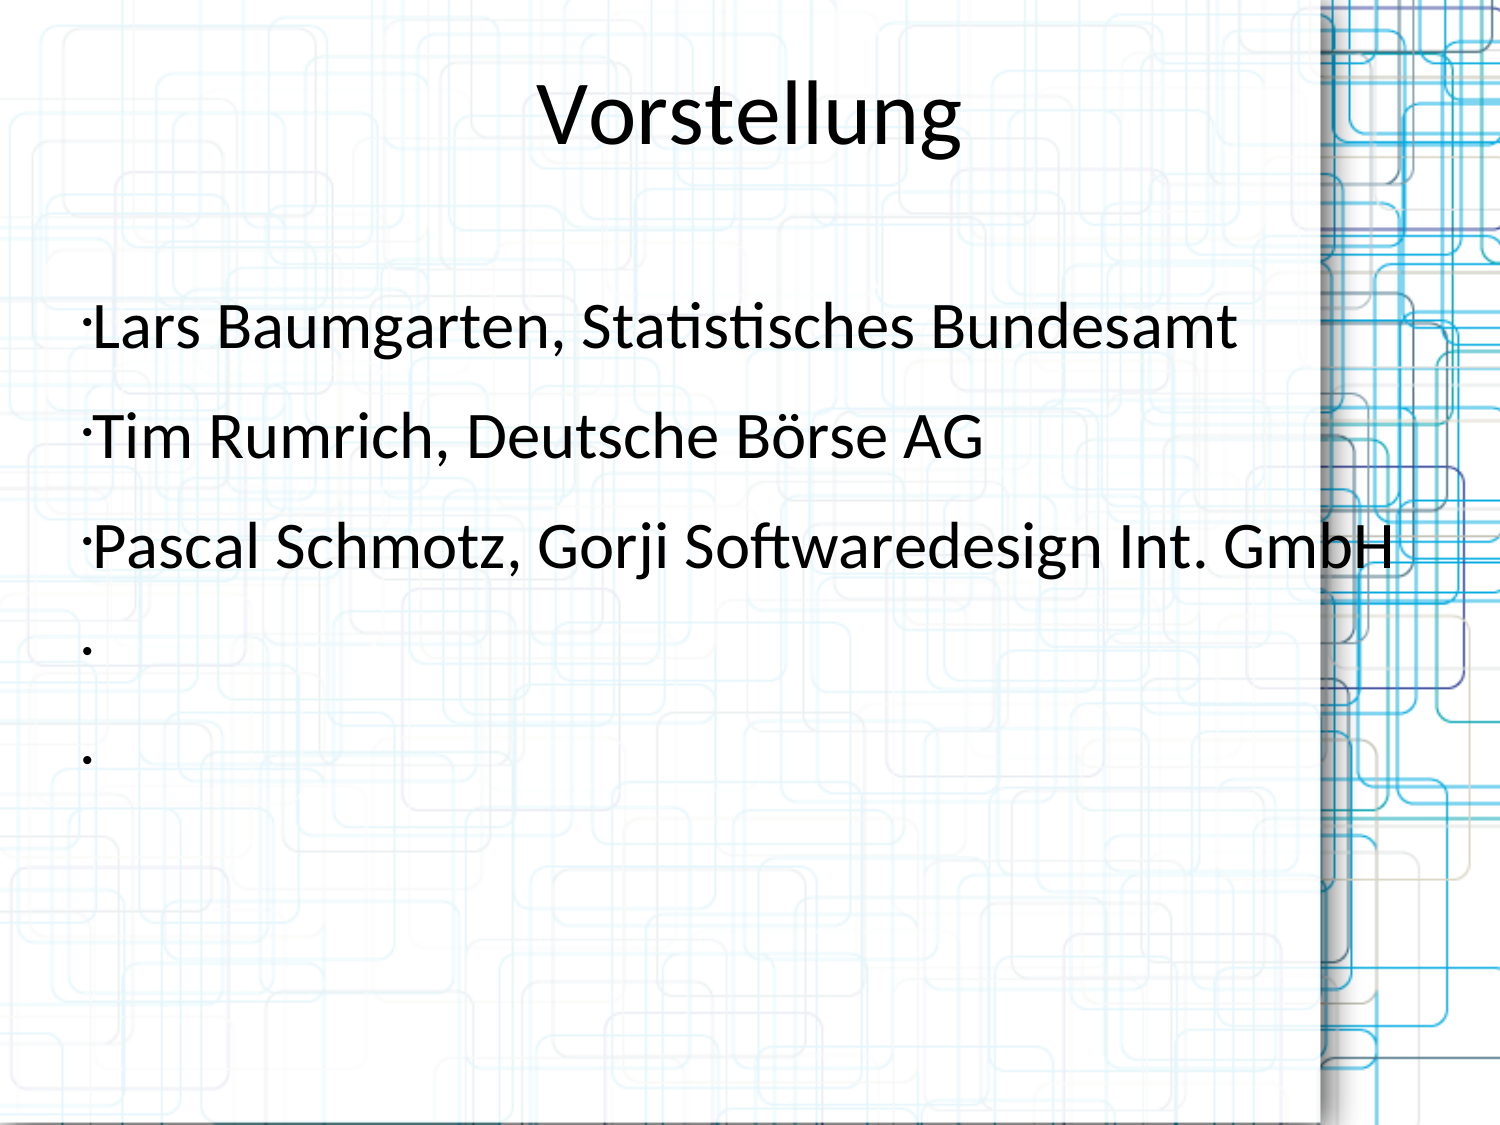

# Vorstellung
Lars Baumgarten, Statistisches Bundesamt
Tim Rumrich, Deutsche Börse AG
Pascal Schmotz, Gorji Softwaredesign Int. GmbH